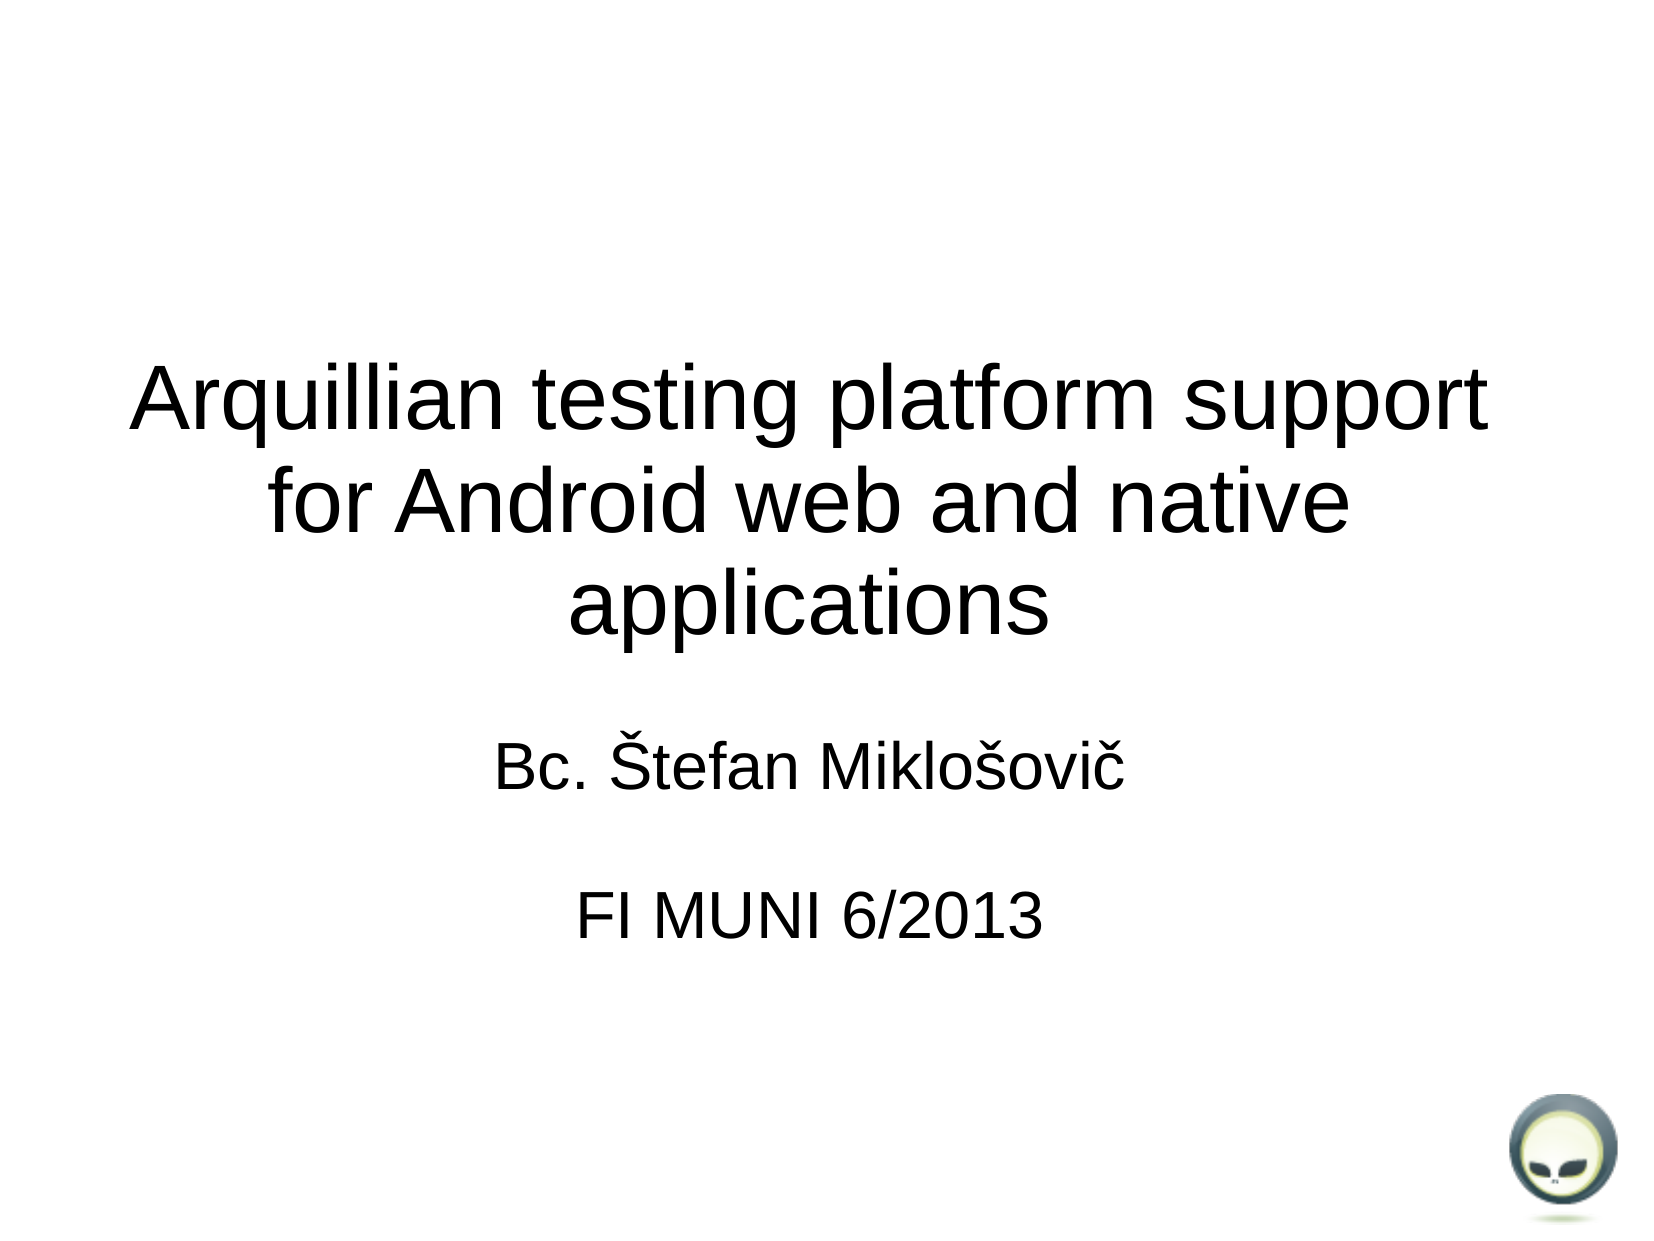

#
Arquillian testing platform support for Android web and native applications
Bc. Štefan Miklošovič
FI MUNI 6/2013